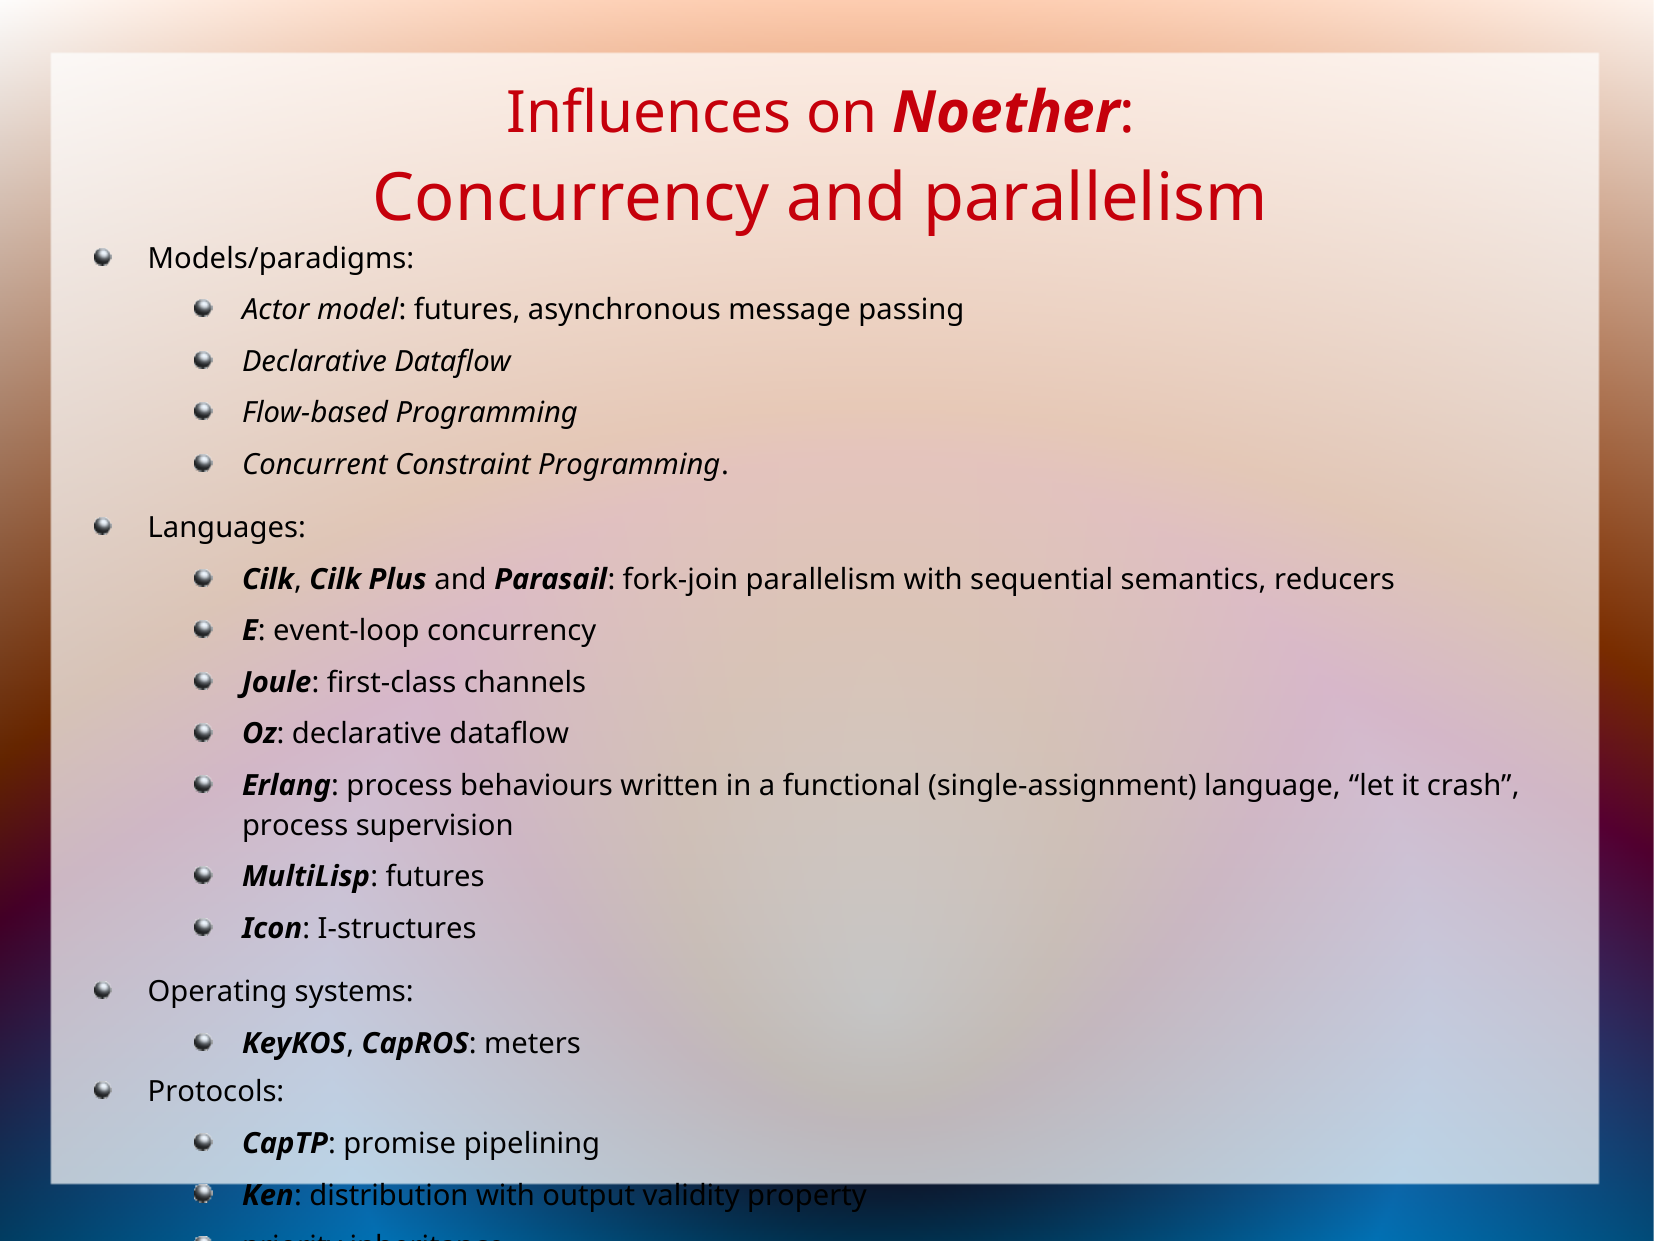

# Influences on Noether: Concurrency and parallelism
Models/paradigms:
Actor model: futures, asynchronous message passing
Declarative Dataflow
Flow-based Programming
Concurrent Constraint Programming.
Languages:
Cilk, Cilk Plus and Parasail: fork-join parallelism with sequential semantics, reducers
E: event-loop concurrency
Joule: first-class channels
Oz: declarative dataflow
Erlang: process behaviours written in a functional (single-assignment) language, “let it crash”, process supervision
MultiLisp: futures
Icon: I-structures
Operating systems:
KeyKOS, CapROS: meters
Protocols:
CapTP: promise pipelining
Ken: distribution with output validity property
priority inheritance